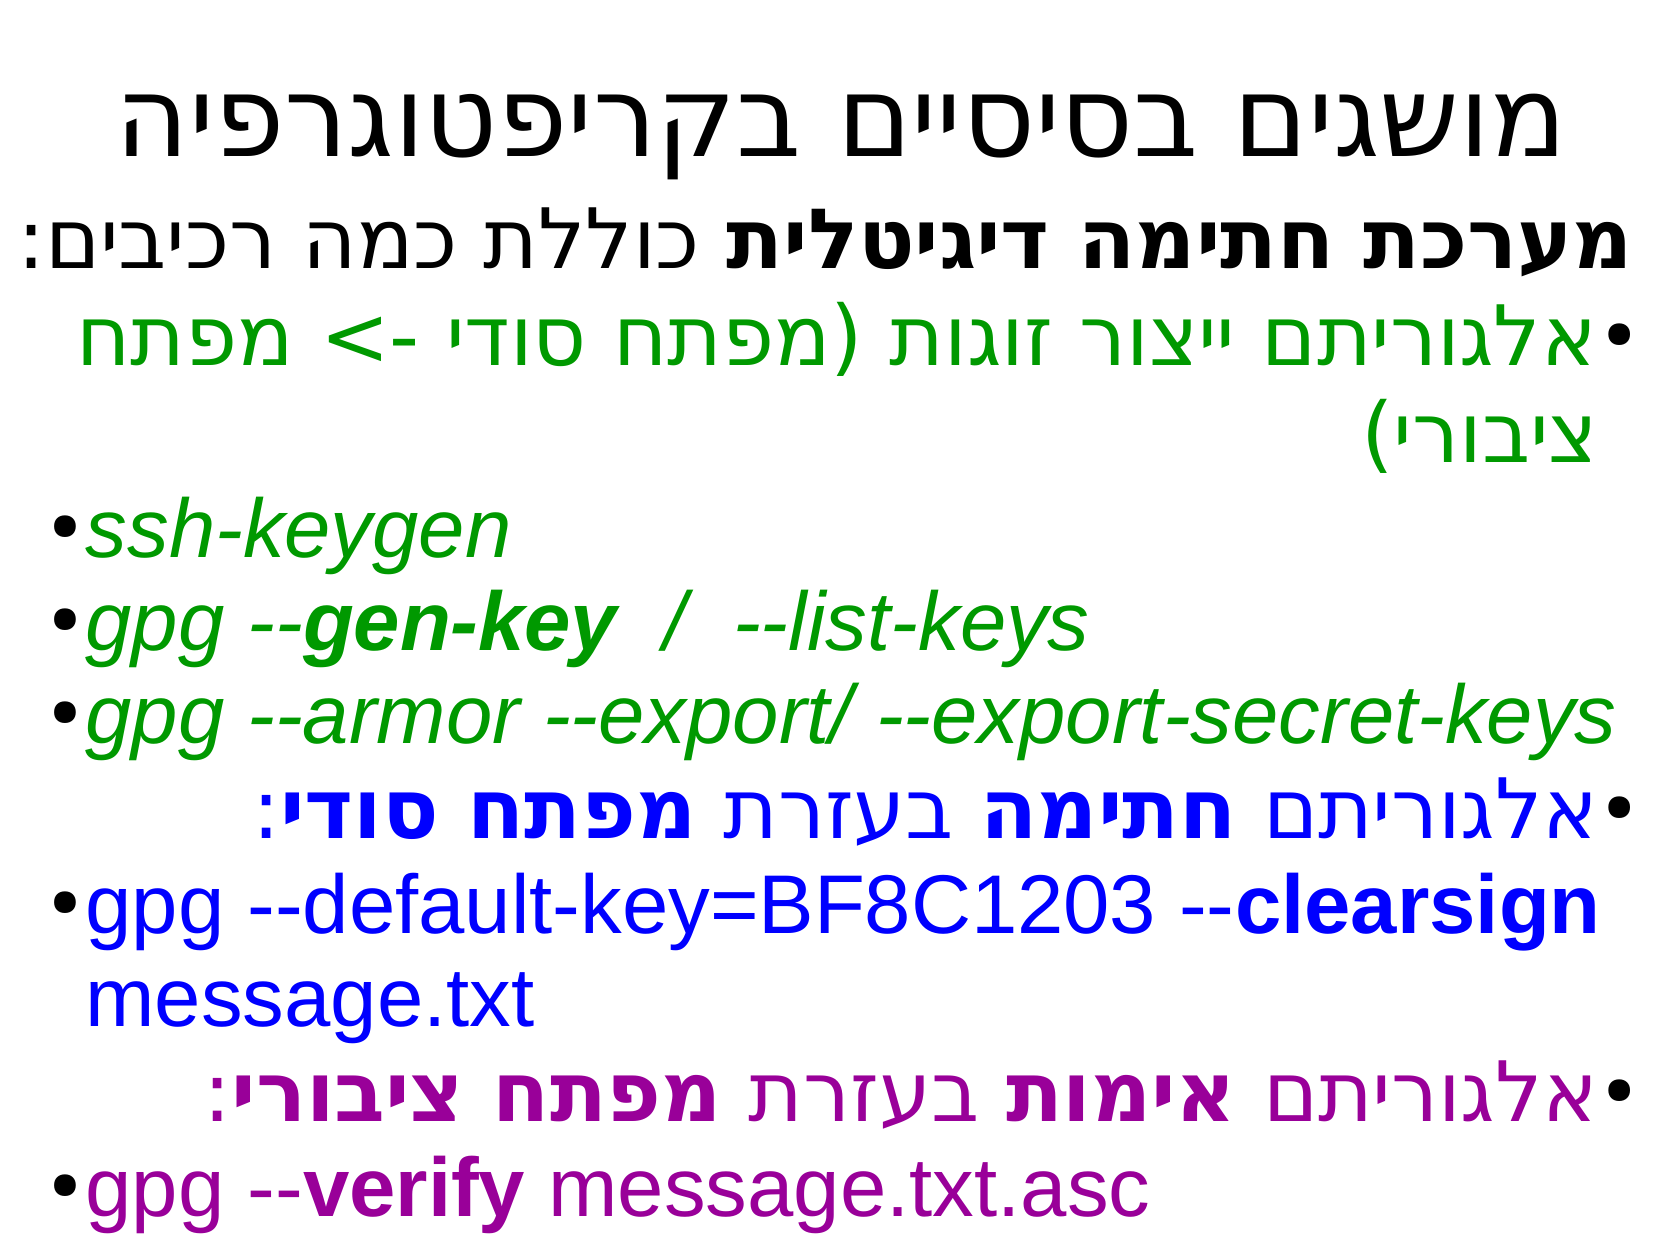

מושגים בסיסיים בקריפטוגרפיה
מערכת חתימה דיגיטלית כוללת כמה רכיבים:
אלגוריתם ייצור זוגות (מפתח סודי -> מפתח ציבורי)
ssh-keygen
gpg --gen-key / --list-keys
gpg --armor --export/ --export-secret-keys
אלגוריתם חתימה בעזרת מפתח סודי:
gpg --default-key=BF8C1203 --clearsign message.txt
אלגוריתם אימות בעזרת מפתח ציבורי:
gpg --verify message.txt.asc
מפתח ציבורי הוא כמו "שם משתמש” גלובלי.